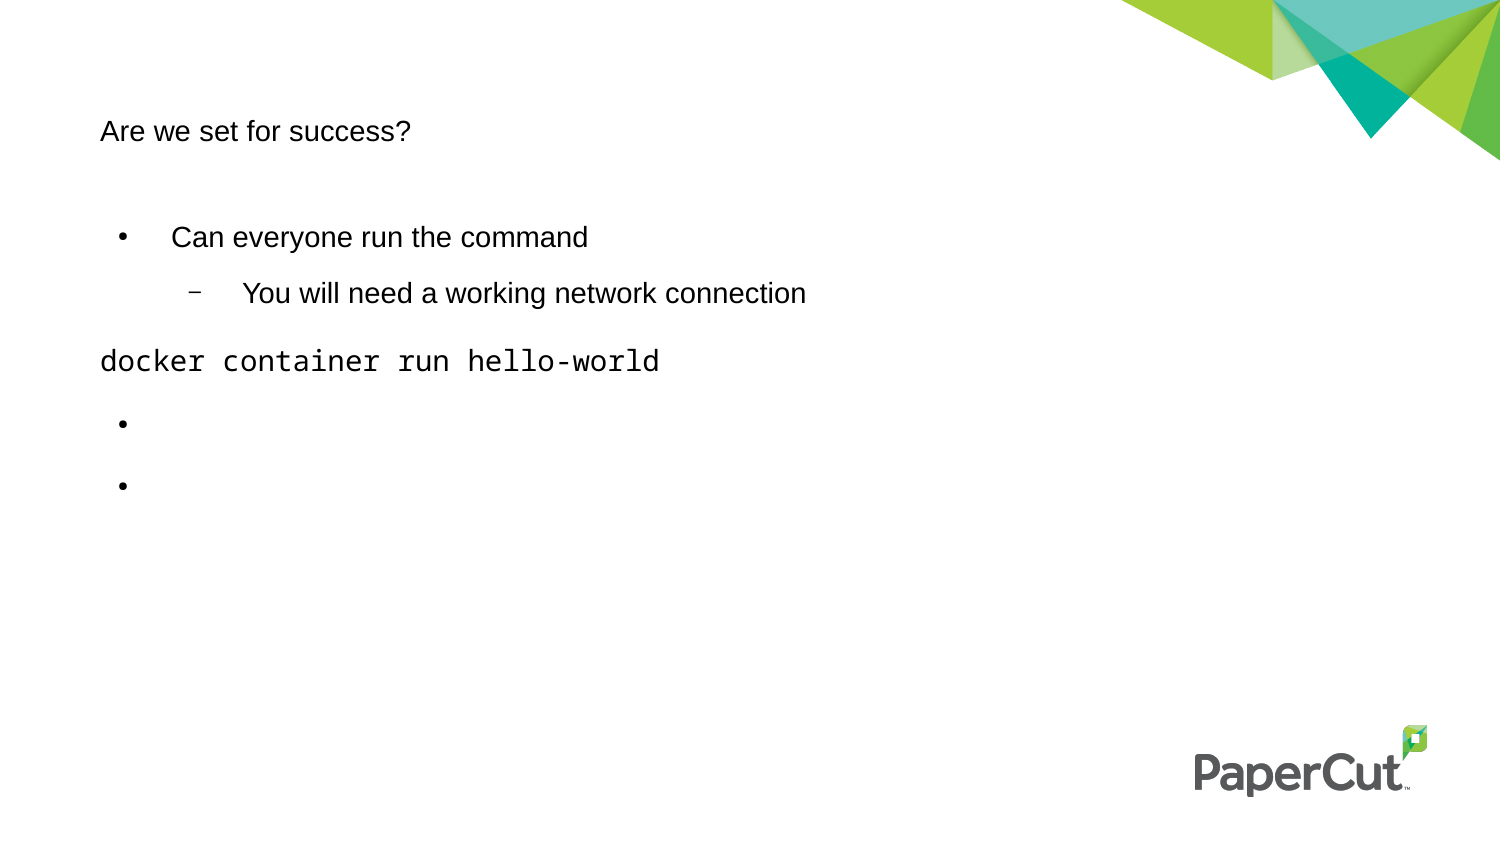

# Are we set for success?
Can everyone run the command
You will need a working network connection
docker container run hello-world